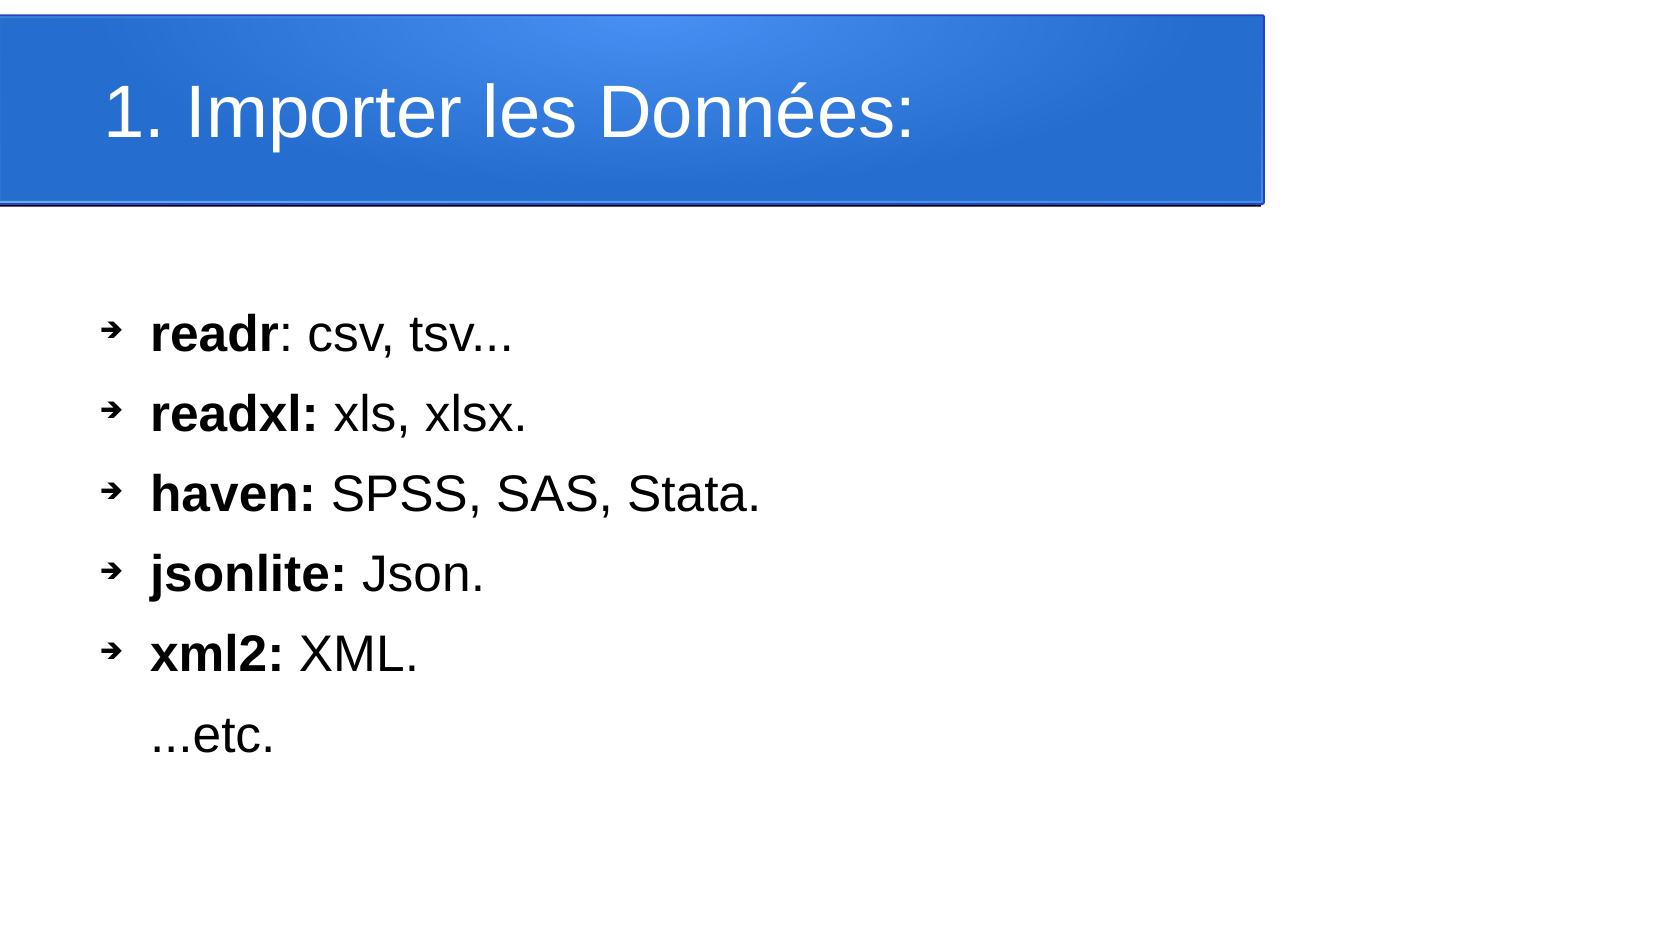

# 1. Importer les Données:
readr: csv, tsv...
readxl: xls, xlsx.
haven: SPSS, SAS, Stata.
jsonlite: Json.
xml2: XML.
...etc.